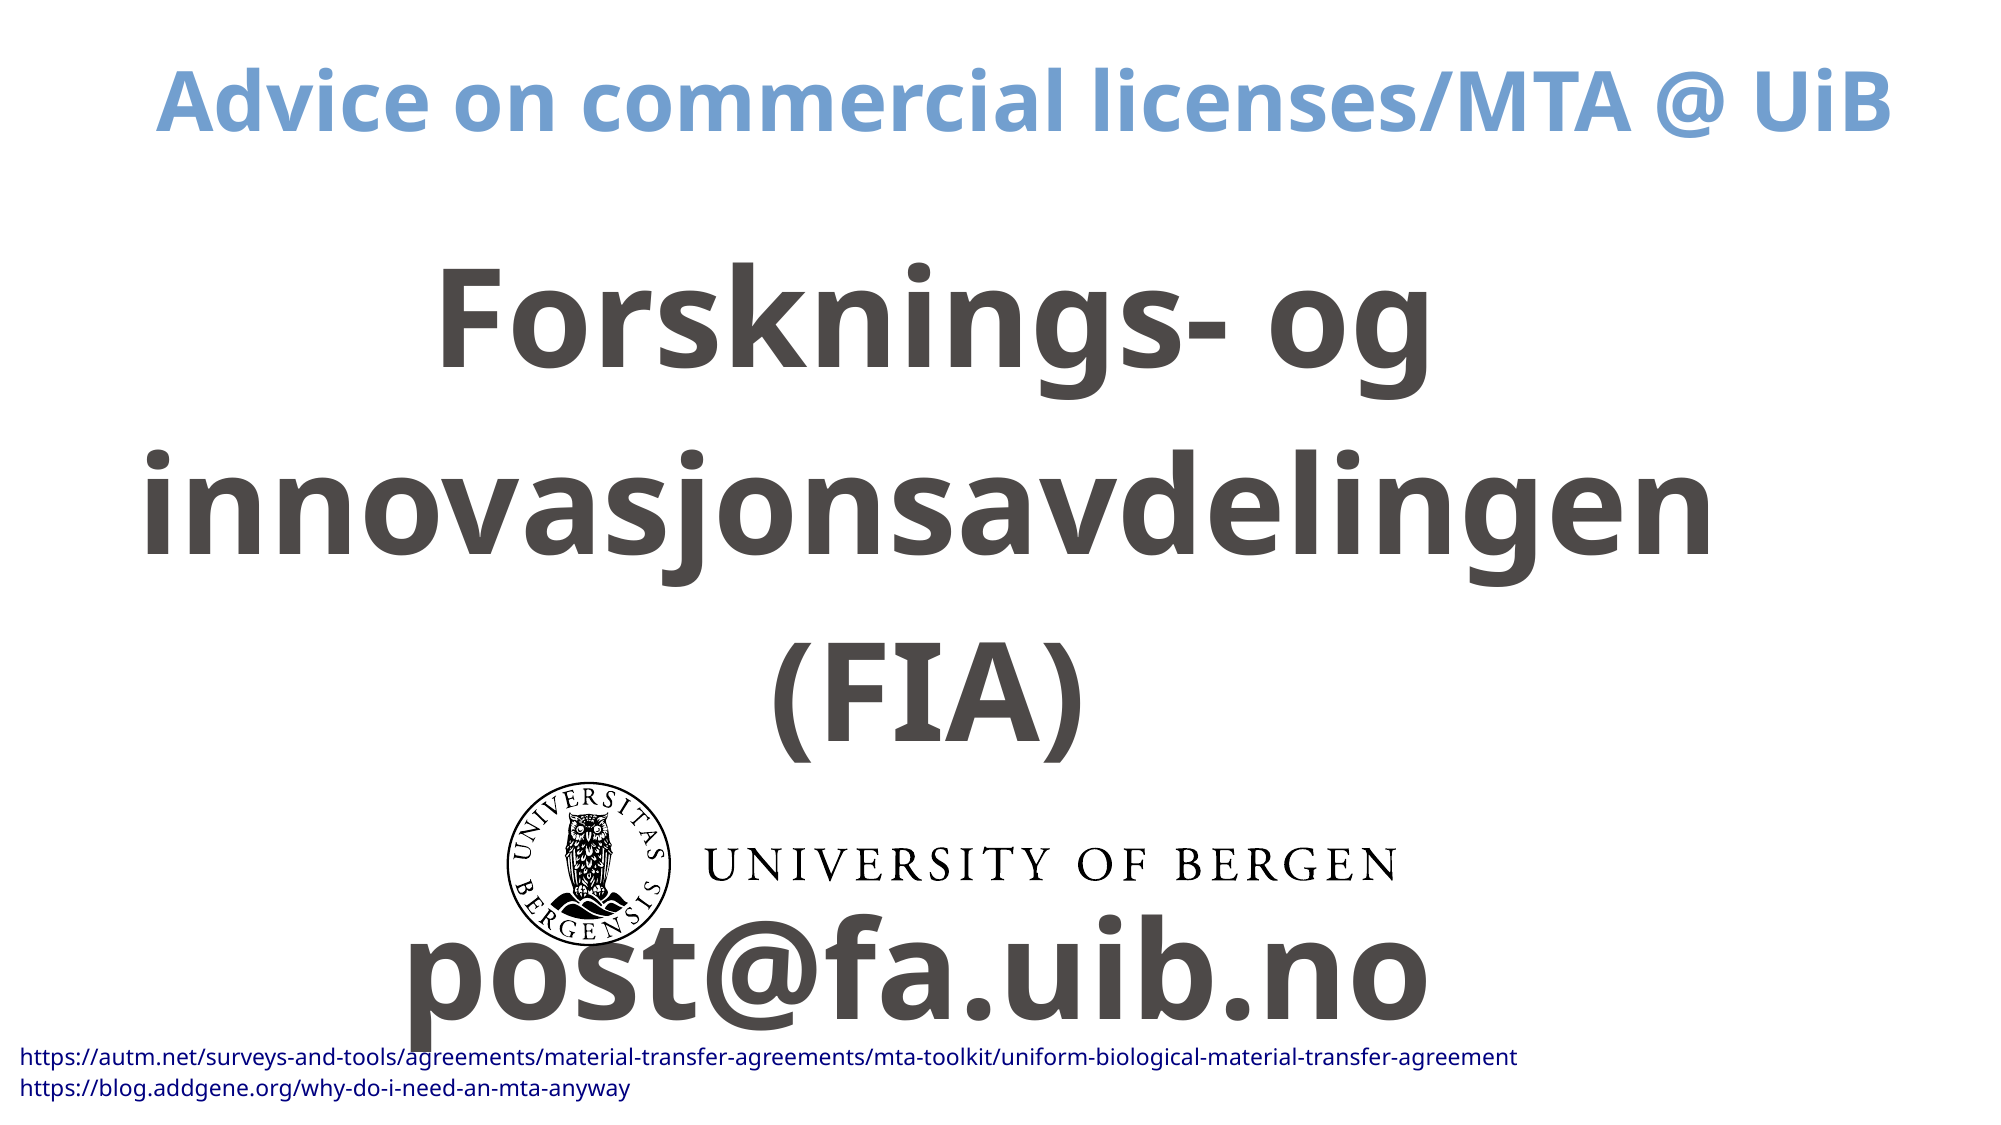

Advice on commercial licenses/MTA @ UiB
Forsknings- og innovasjonsavdelingen (FIA)
post@fa.uib.no
https://autm.net/surveys-and-tools/agreements/material-transfer-agreements/mta-toolkit/uniform-biological-material-transfer-agreement
https://blog.addgene.org/why-do-i-need-an-mta-anyway